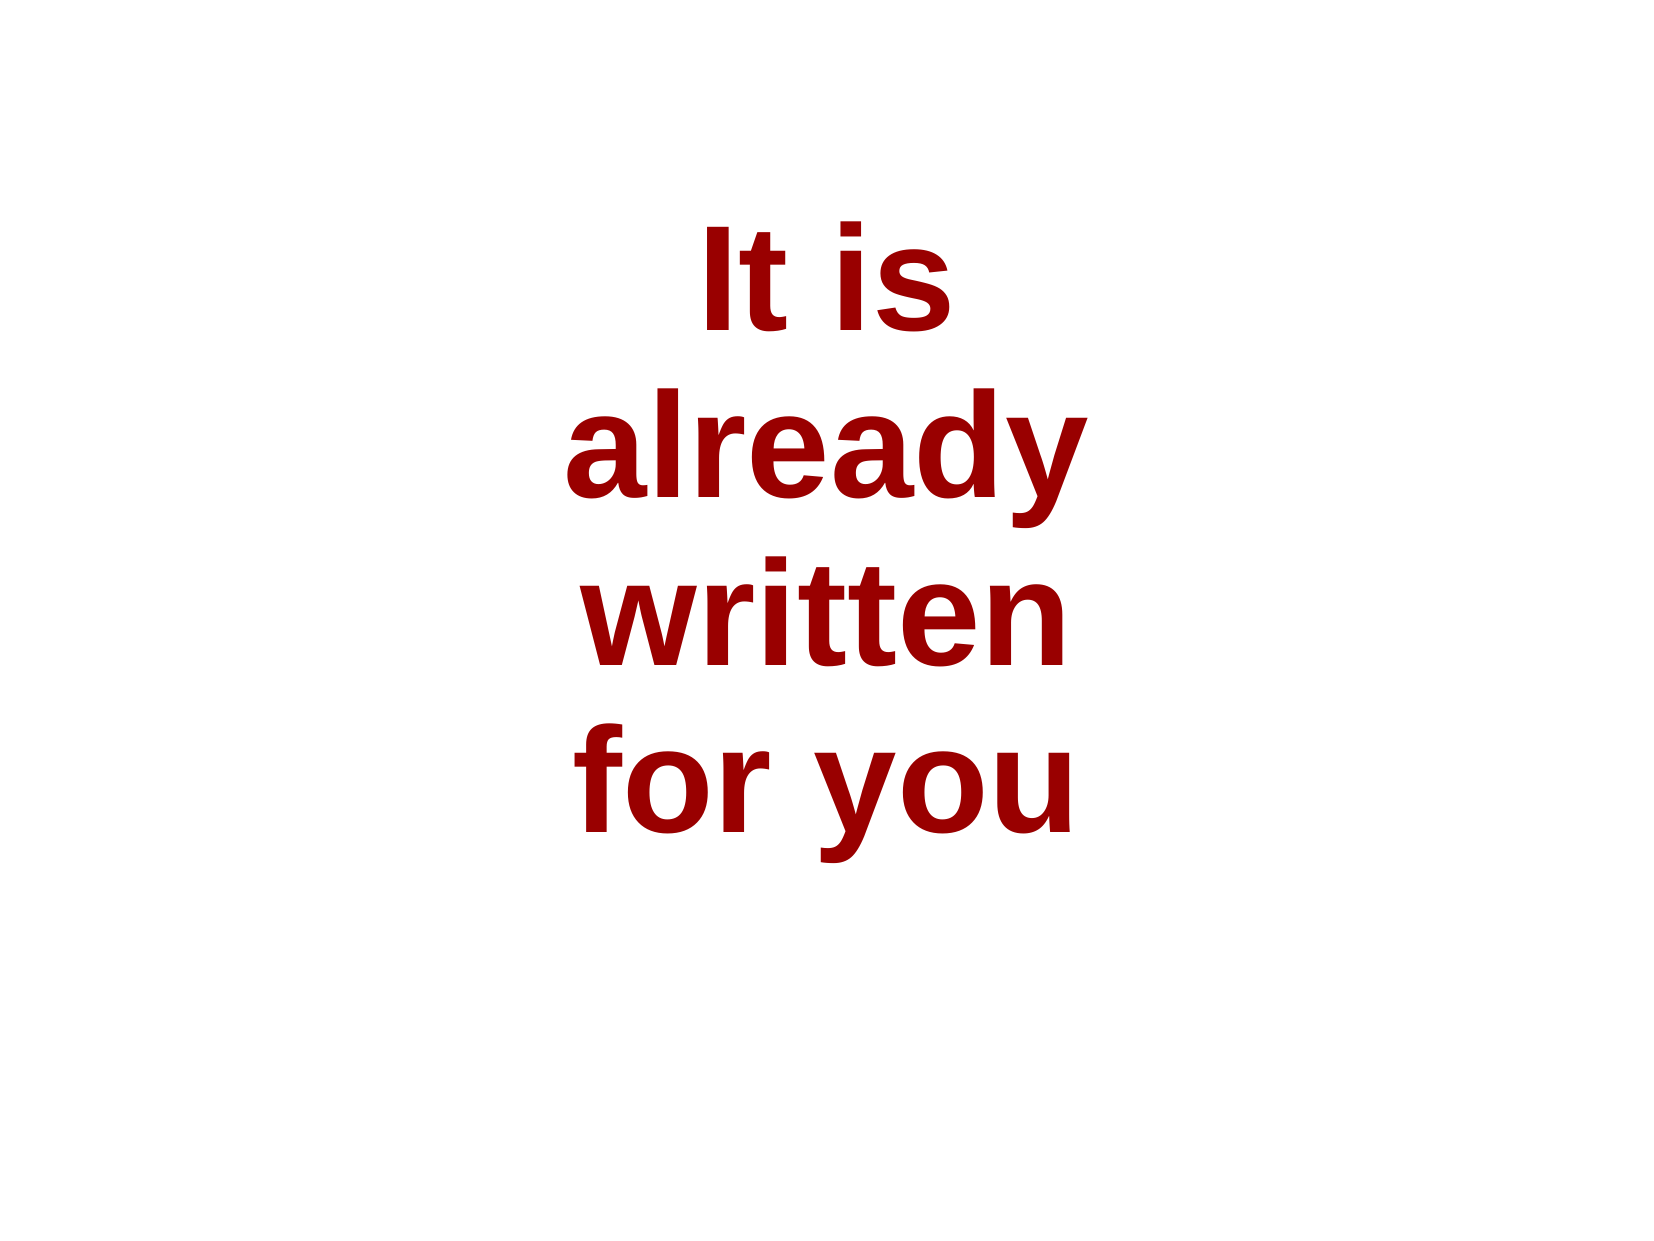

# It is
already
written
for you